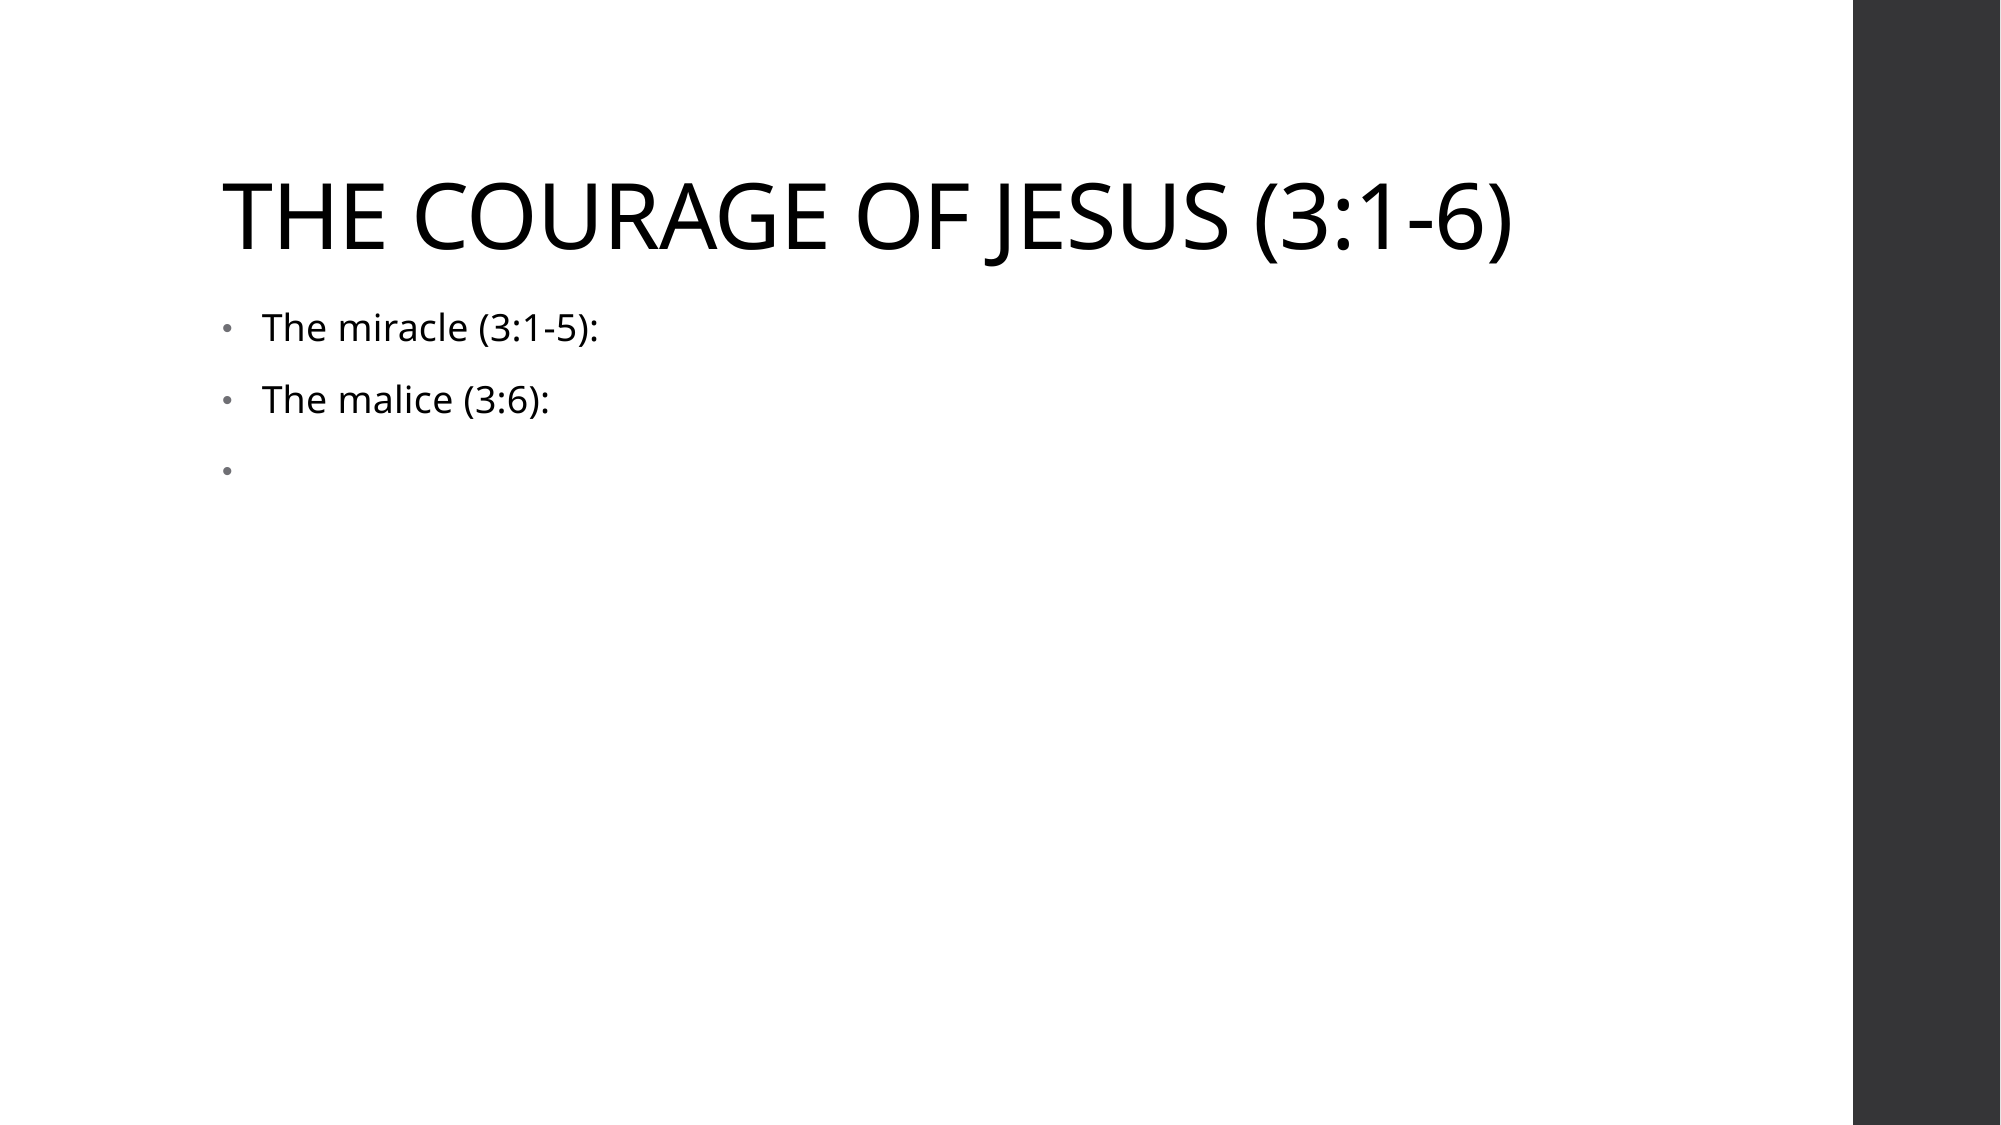

# THE COURAGE OF JESUS (3:1-6)
 The miracle (3:1-5):
 The malice (3:6):